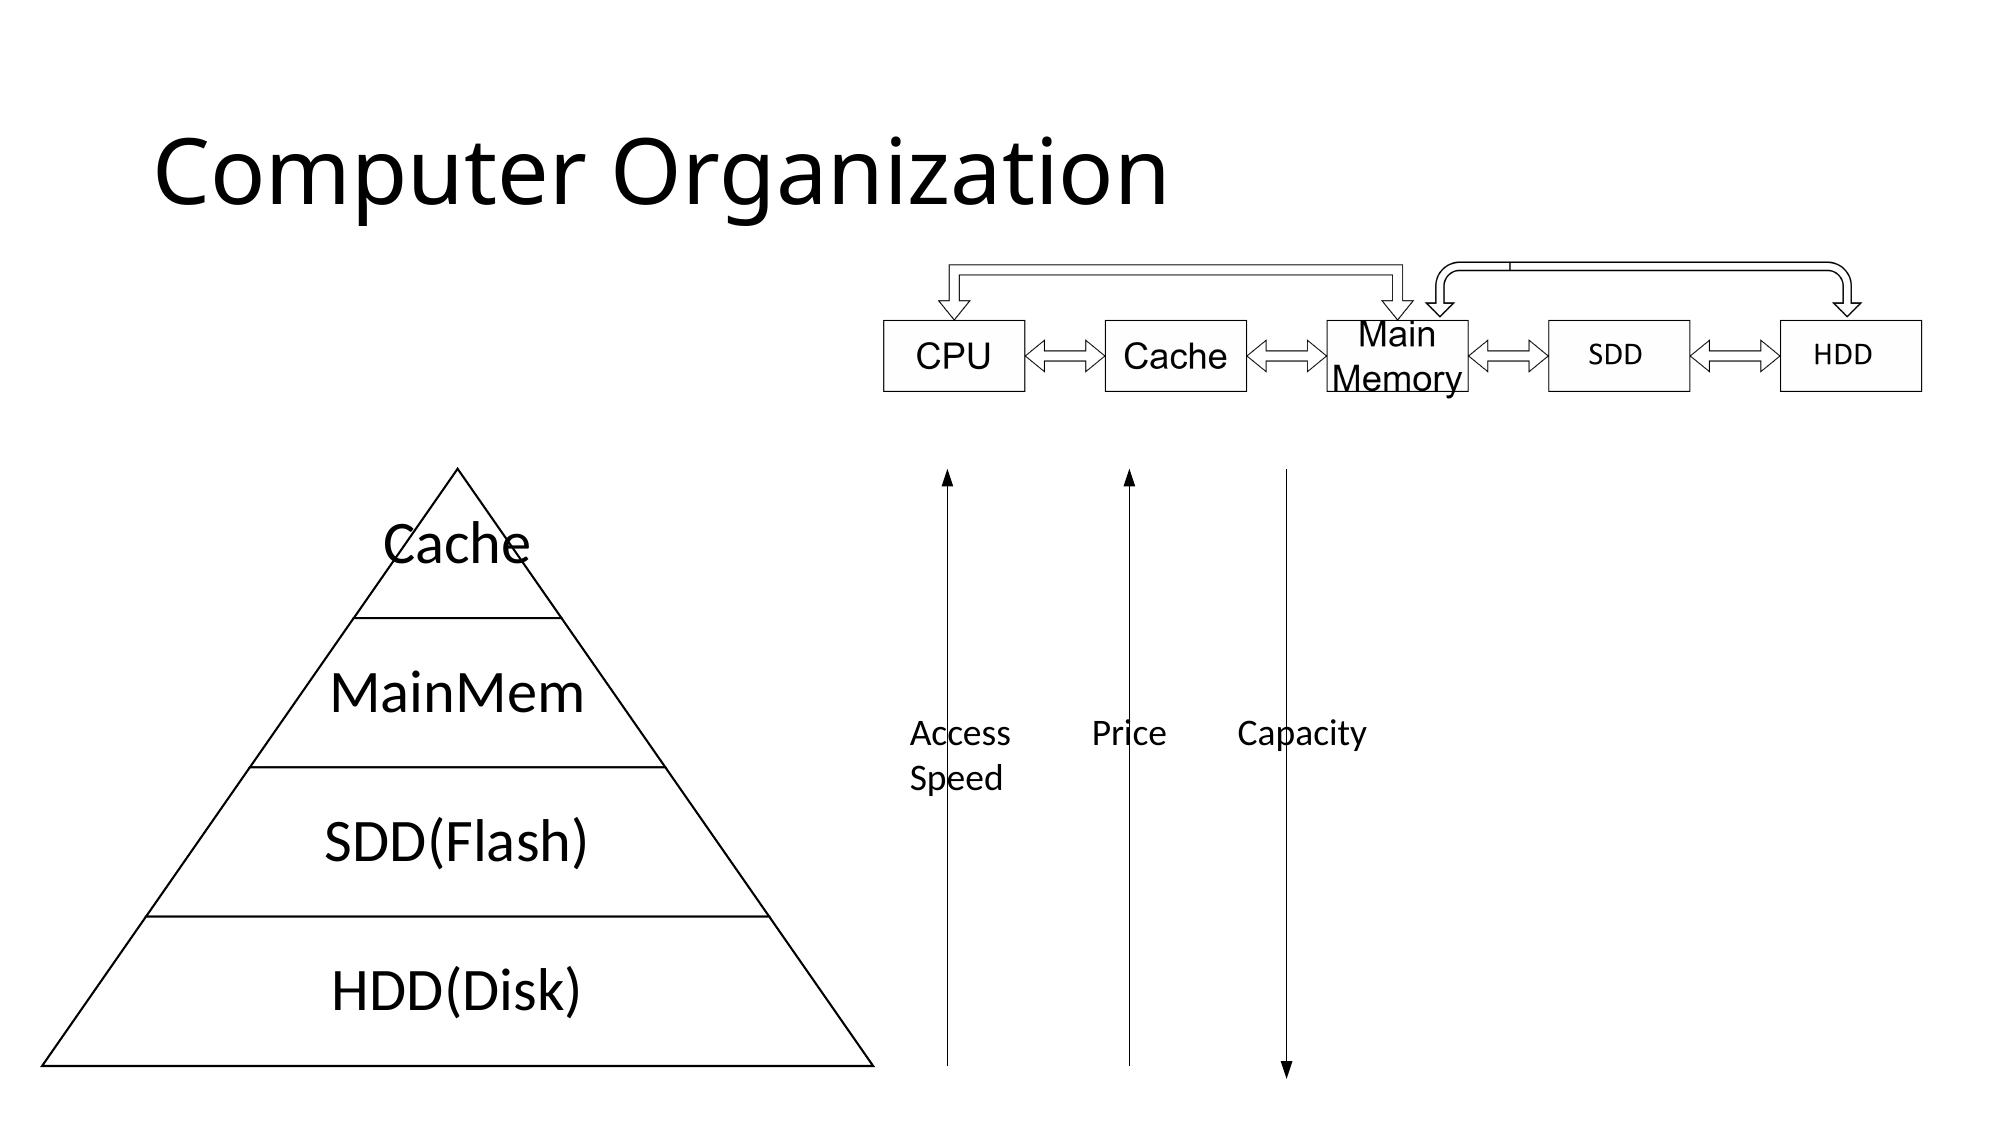

# Computer Organization
Cache
MainMem
SDD(Flash)
HDD(Disk)
Access
Speed
Price
Capacity